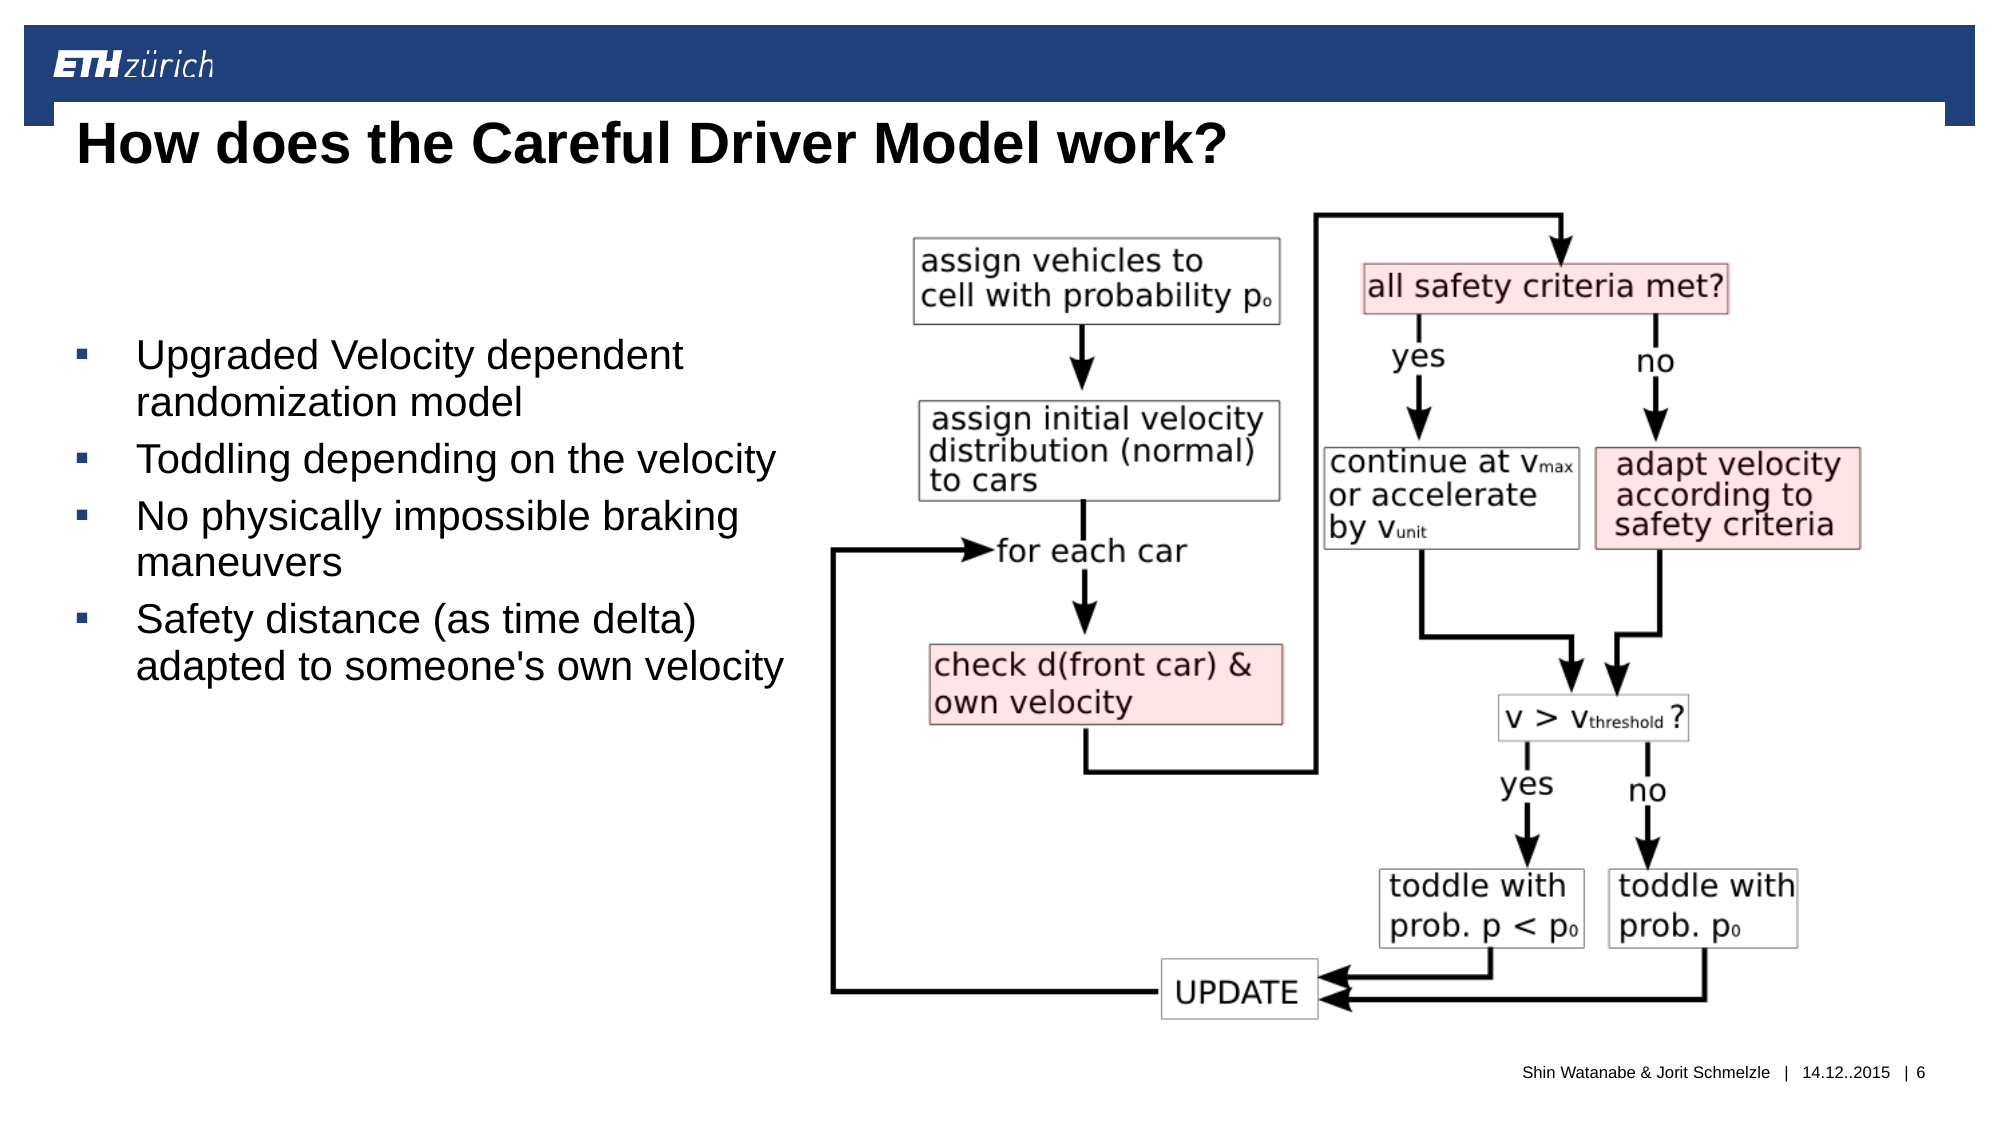

# How does the Careful Driver Model work?
Upgraded Velocity dependent randomization model
Toddling depending on the velocity
No physically impossible braking maneuvers
Safety distance (as time delta) adapted to someone's own velocity
First name Surname (edit via “View” > “Header & Footer”)
12.12.2014
6